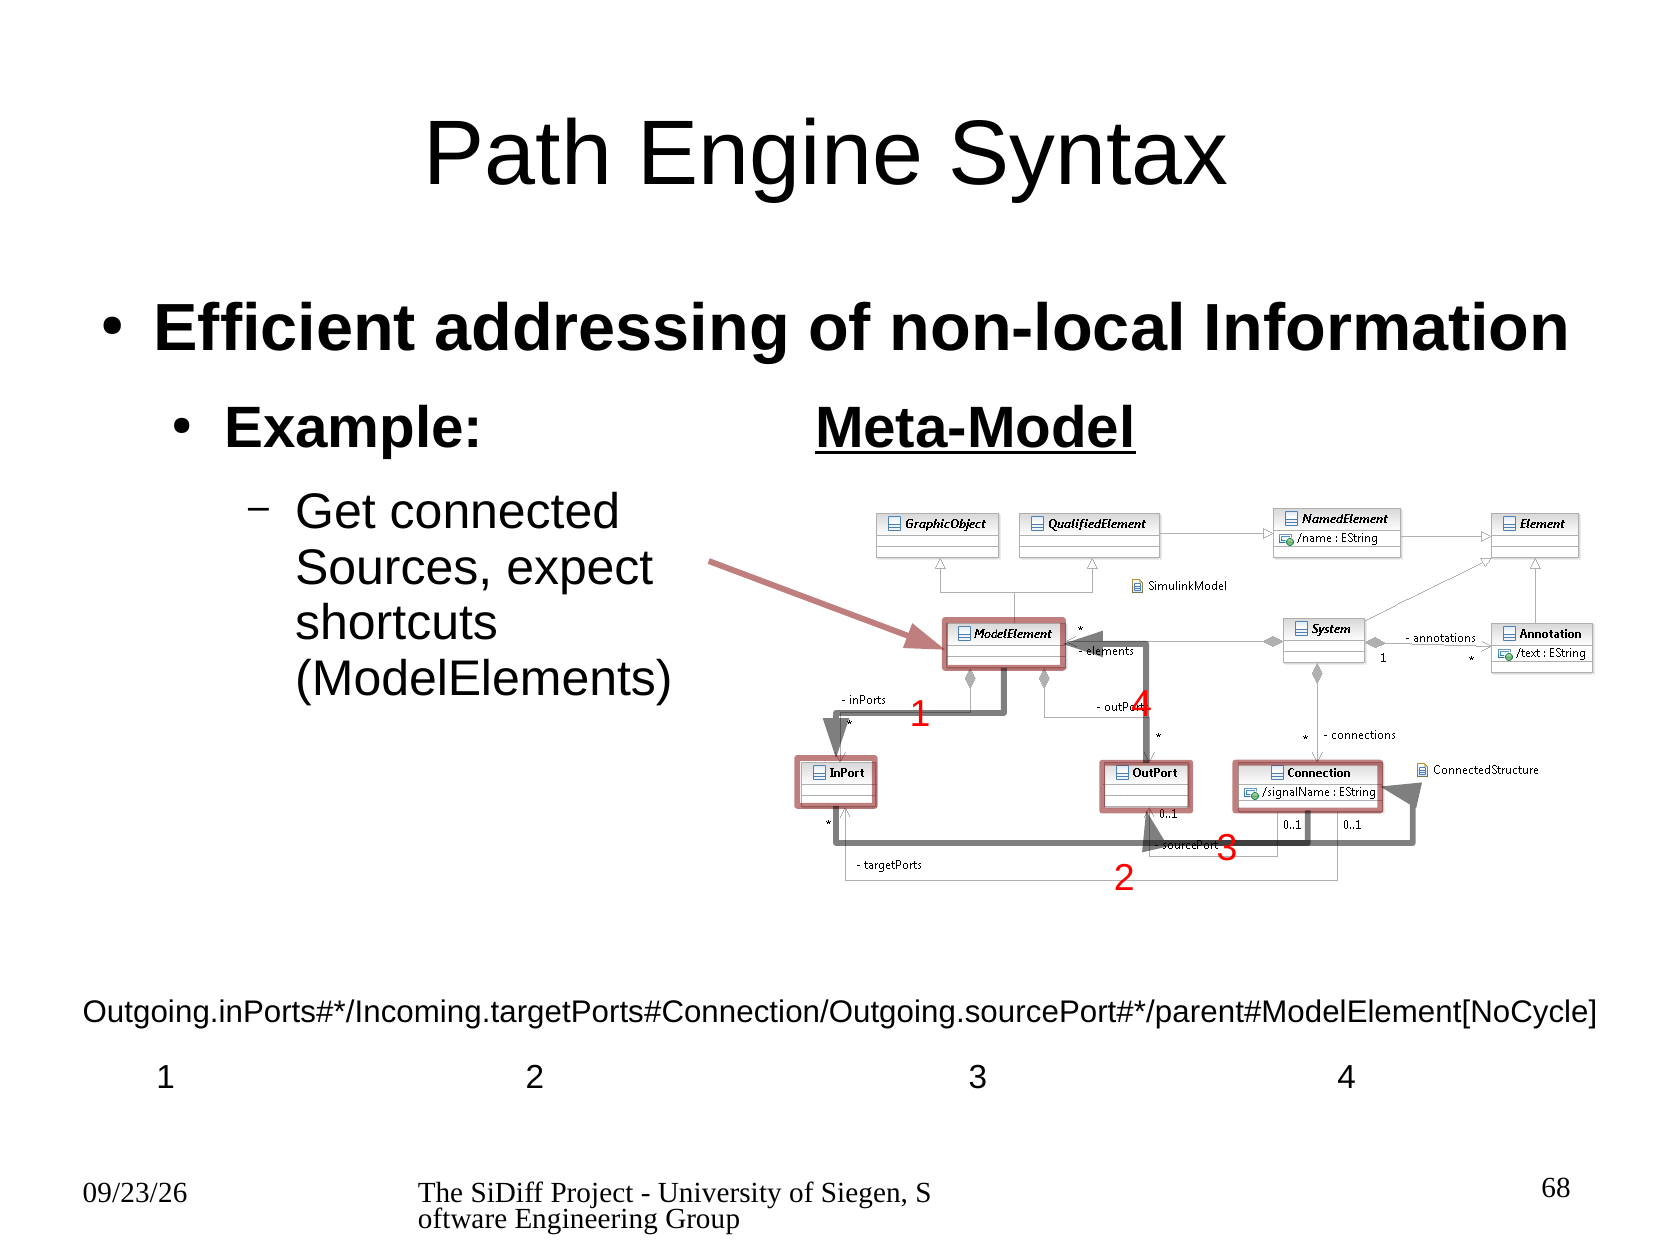

# Path Engine Syntax
Efficient addressing of non-local Information
Example: 					Meta-Model
Get connected
Sources, expect
shortcuts
(ModelElements)
Outgoing.inPorts#*/Incoming.targetPorts#Connection/Outgoing.sourcePort#*/parent#ModelElement[NoCycle]
 	1					2						3					4
68
The SiDiff Project - University of Siegen, Software Engineering Group